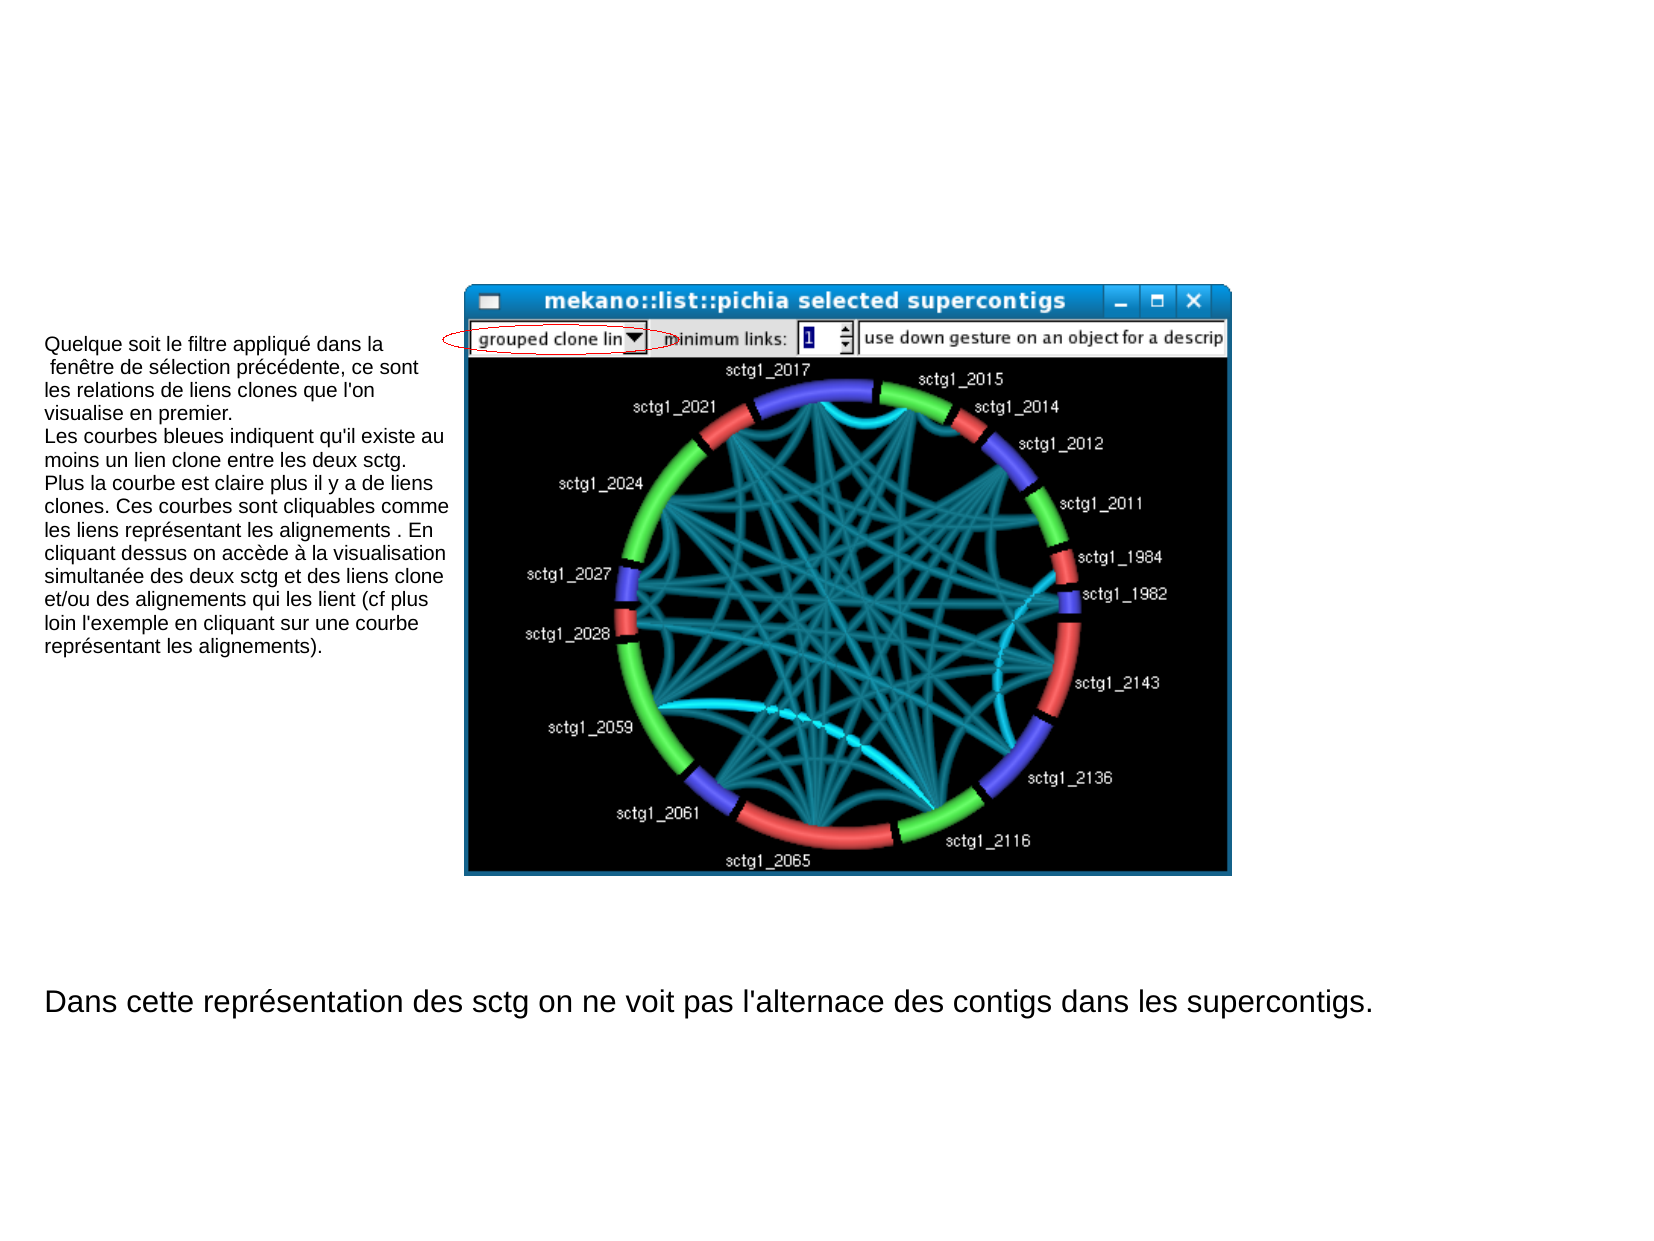

Quelque soit le filtre appliqué dans la
 fenêtre de sélection précédente, ce sont
les relations de liens clones que l'on
visualise en premier.
Les courbes bleues indiquent qu'il existe au
moins un lien clone entre les deux sctg.
Plus la courbe est claire plus il y a de liens
clones. Ces courbes sont cliquables comme
les liens représentant les alignements . En
cliquant dessus on accède à la visualisation
simultanée des deux sctg et des liens clone
et/ou des alignements qui les lient (cf plus
loin l'exemple en cliquant sur une courbe
représentant les alignements).
Dans cette représentation des sctg on ne voit pas l'alternace des contigs dans les supercontigs.